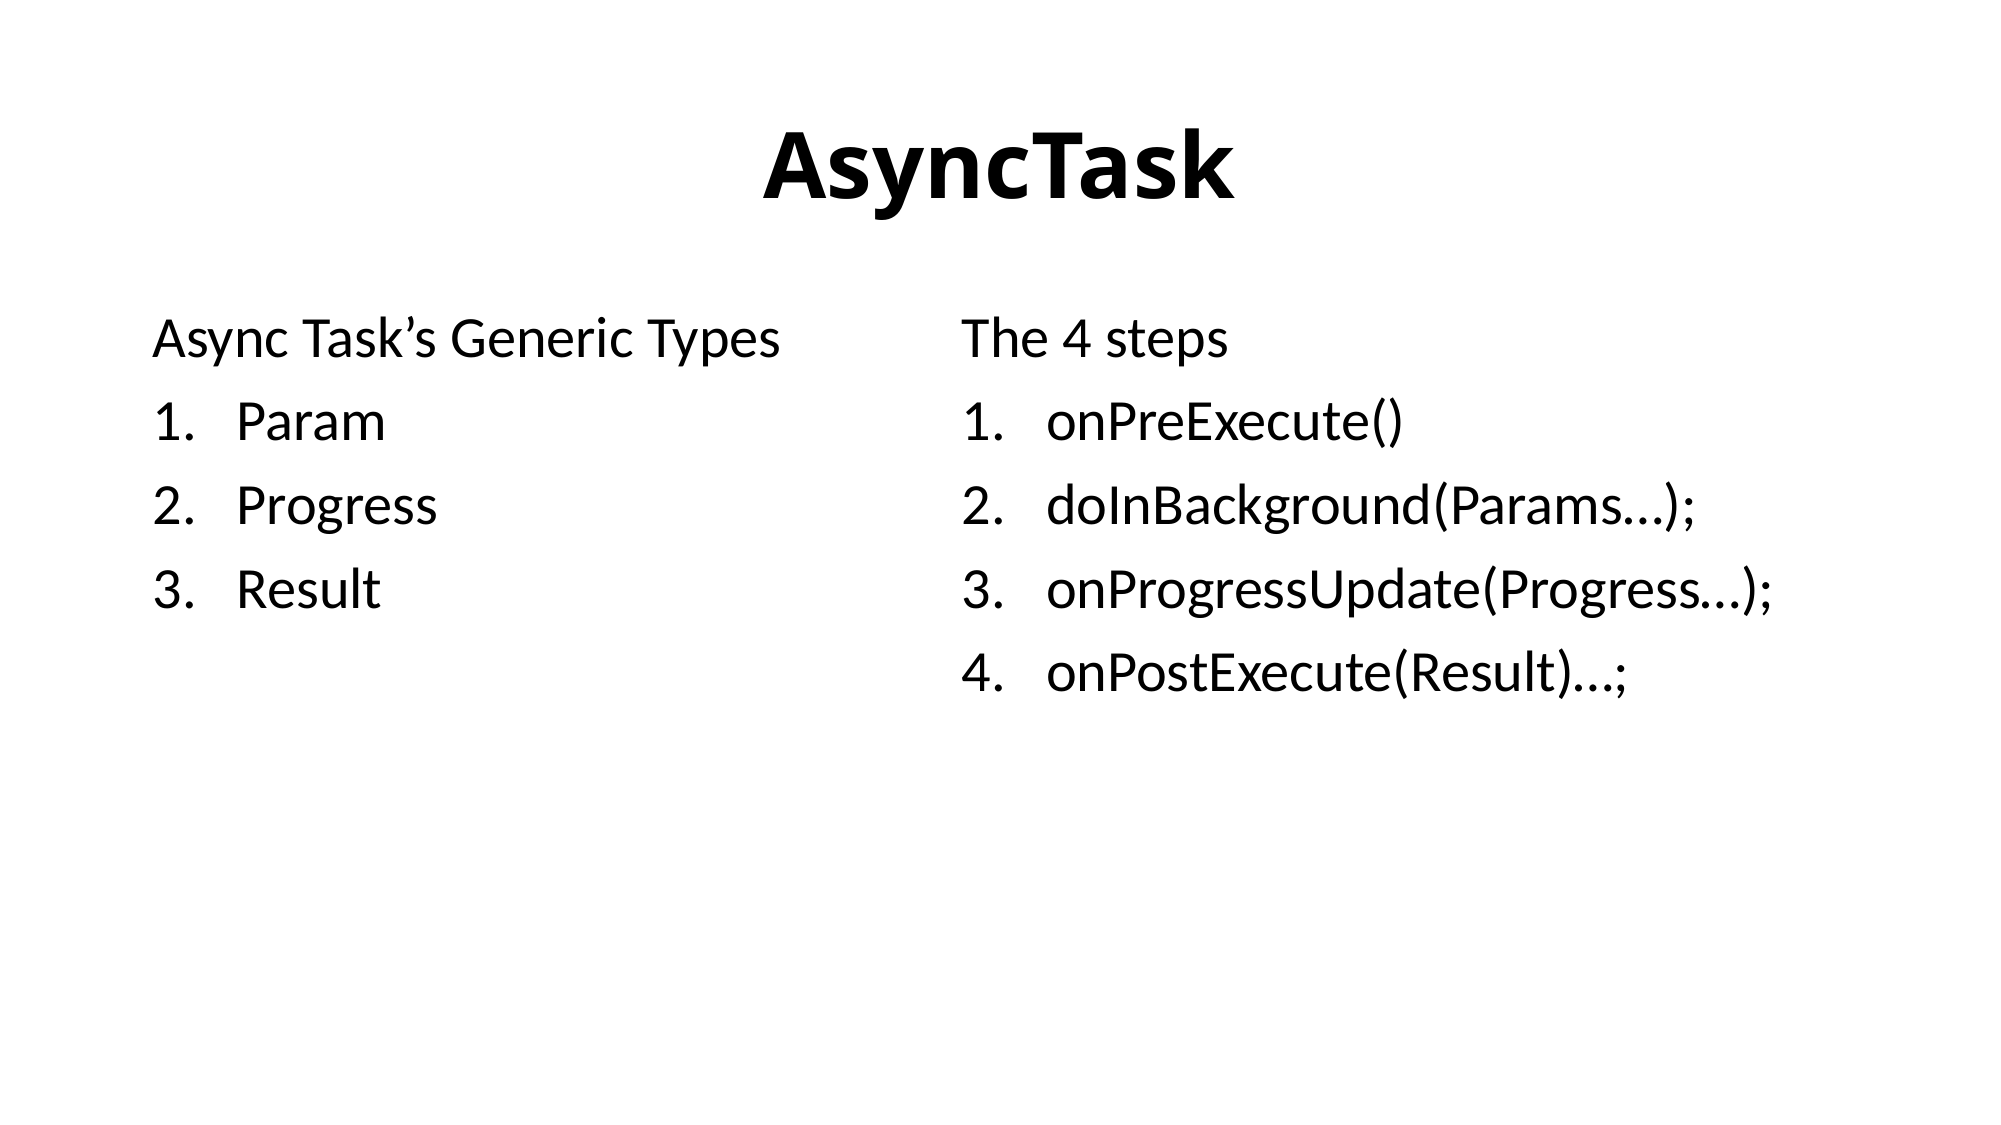

# AsyncTask
Async Task’s Generic Types
Param
Progress
Result
The 4 steps
onPreExecute()
doInBackground(Params…);
onProgressUpdate(Progress…);
onPostExecute(Result)…;